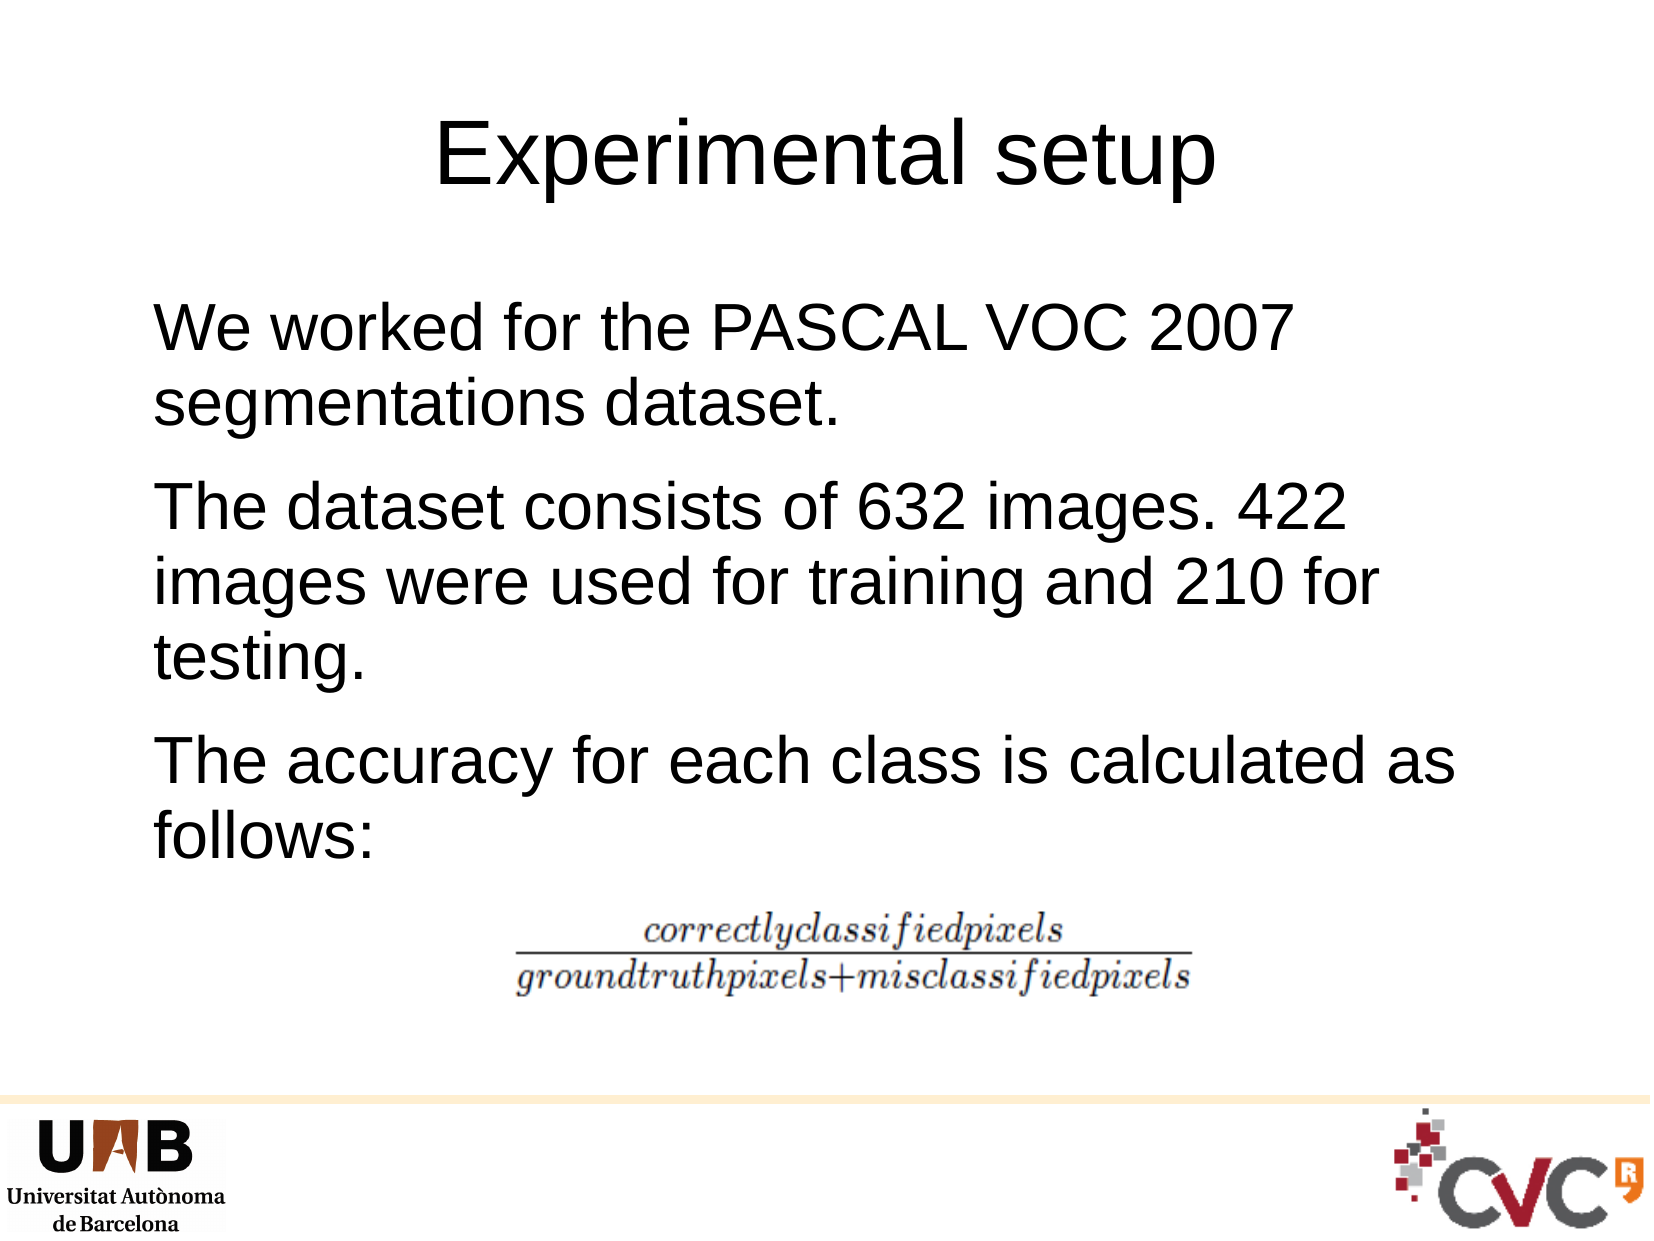

# Experimental setup
We worked for the PASCAL VOC 2007 segmentations dataset.
The dataset consists of 632 images. 422 images were used for training and 210 for testing.
The accuracy for each class is calculated as follows: